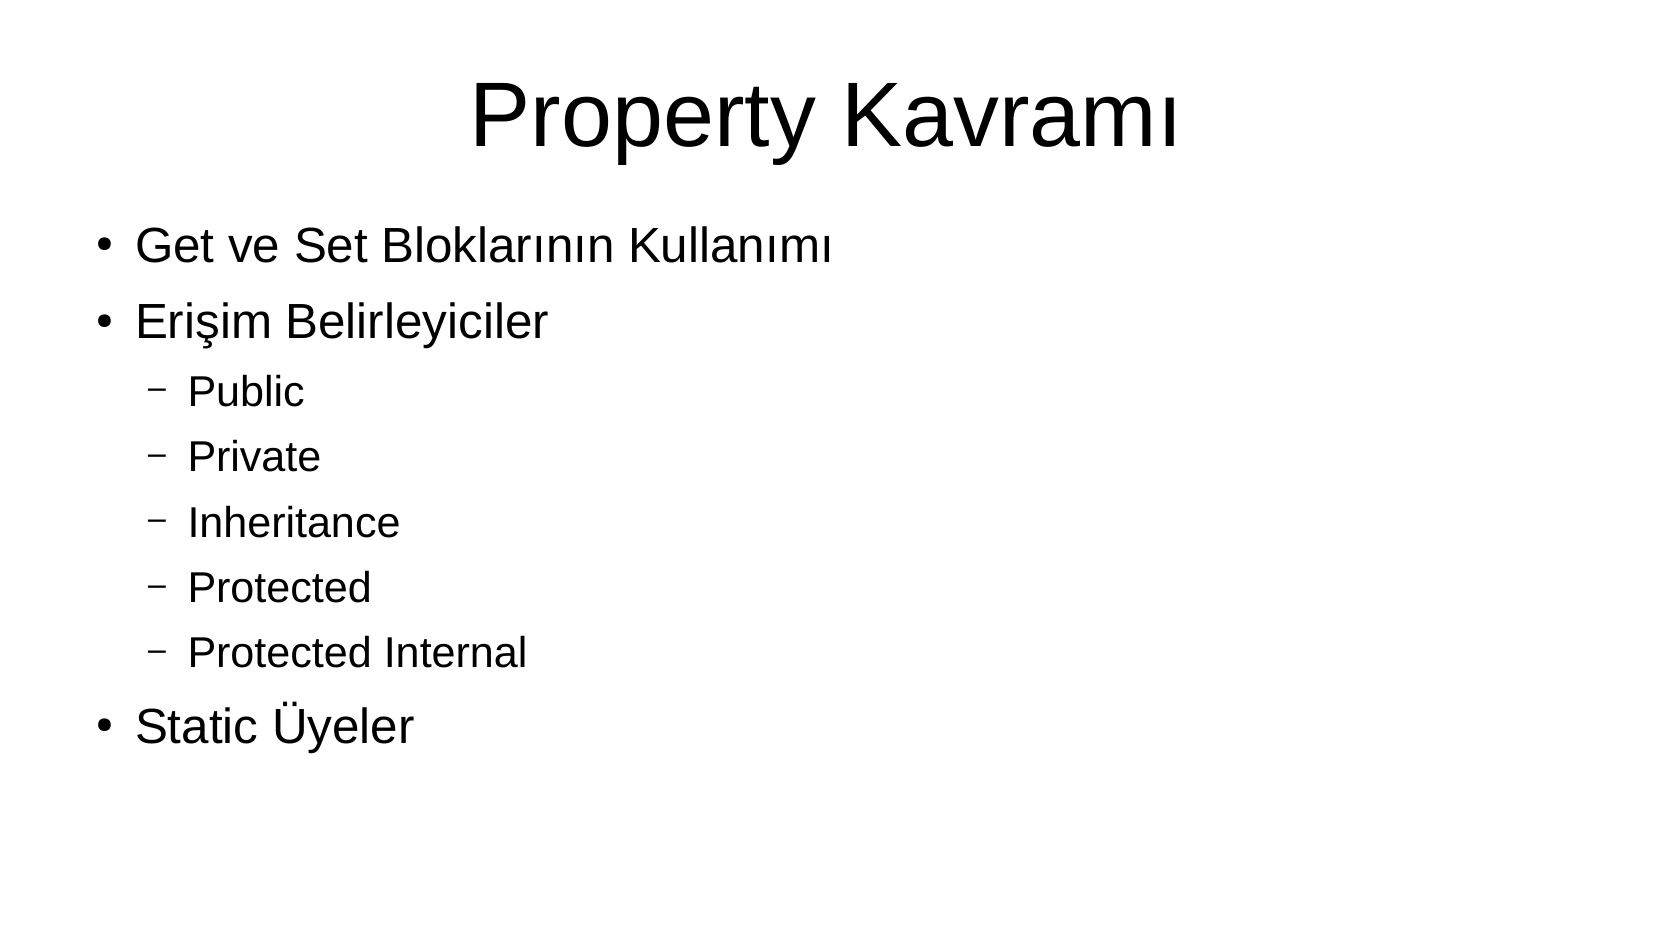

# Property Kavramı
Get ve Set Bloklarının Kullanımı
Erişim Belirleyiciler
Public
Private
Inheritance
Protected
Protected Internal
Static Üyeler